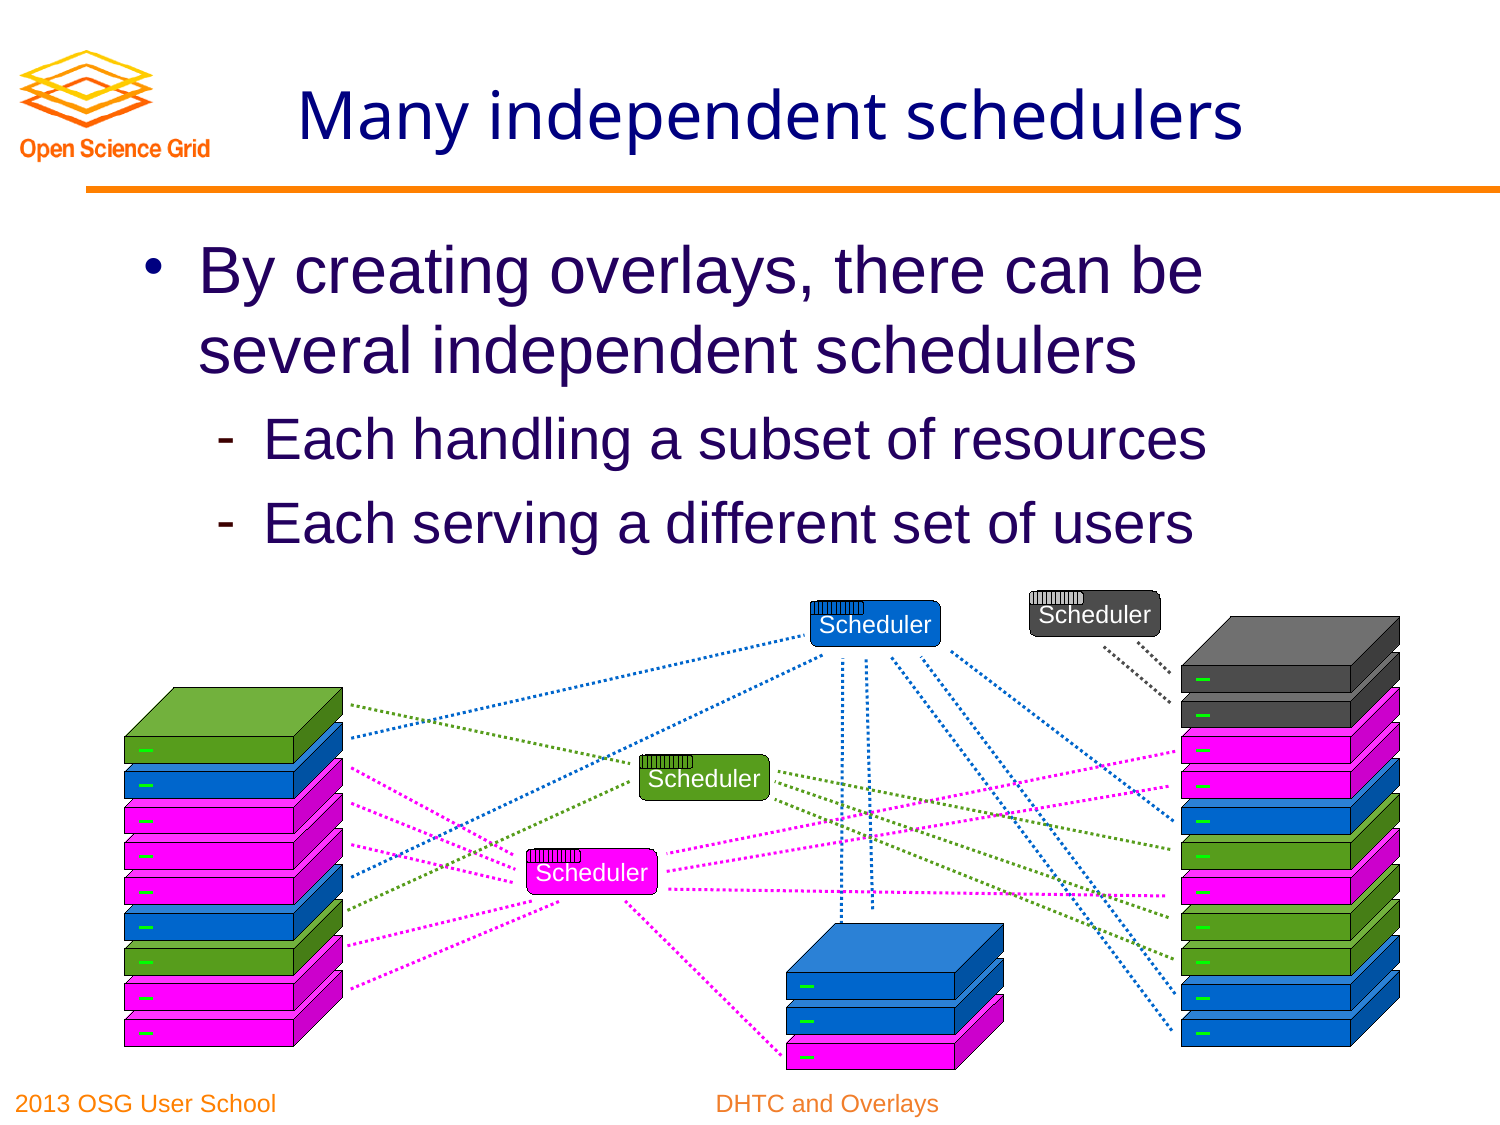

# Many independent schedulers
By creating overlays, there can be
several independent schedulers
Each handling a subset of resources
Each serving a different set of users
Scheduler
Scheduler
Scheduler
Scheduler